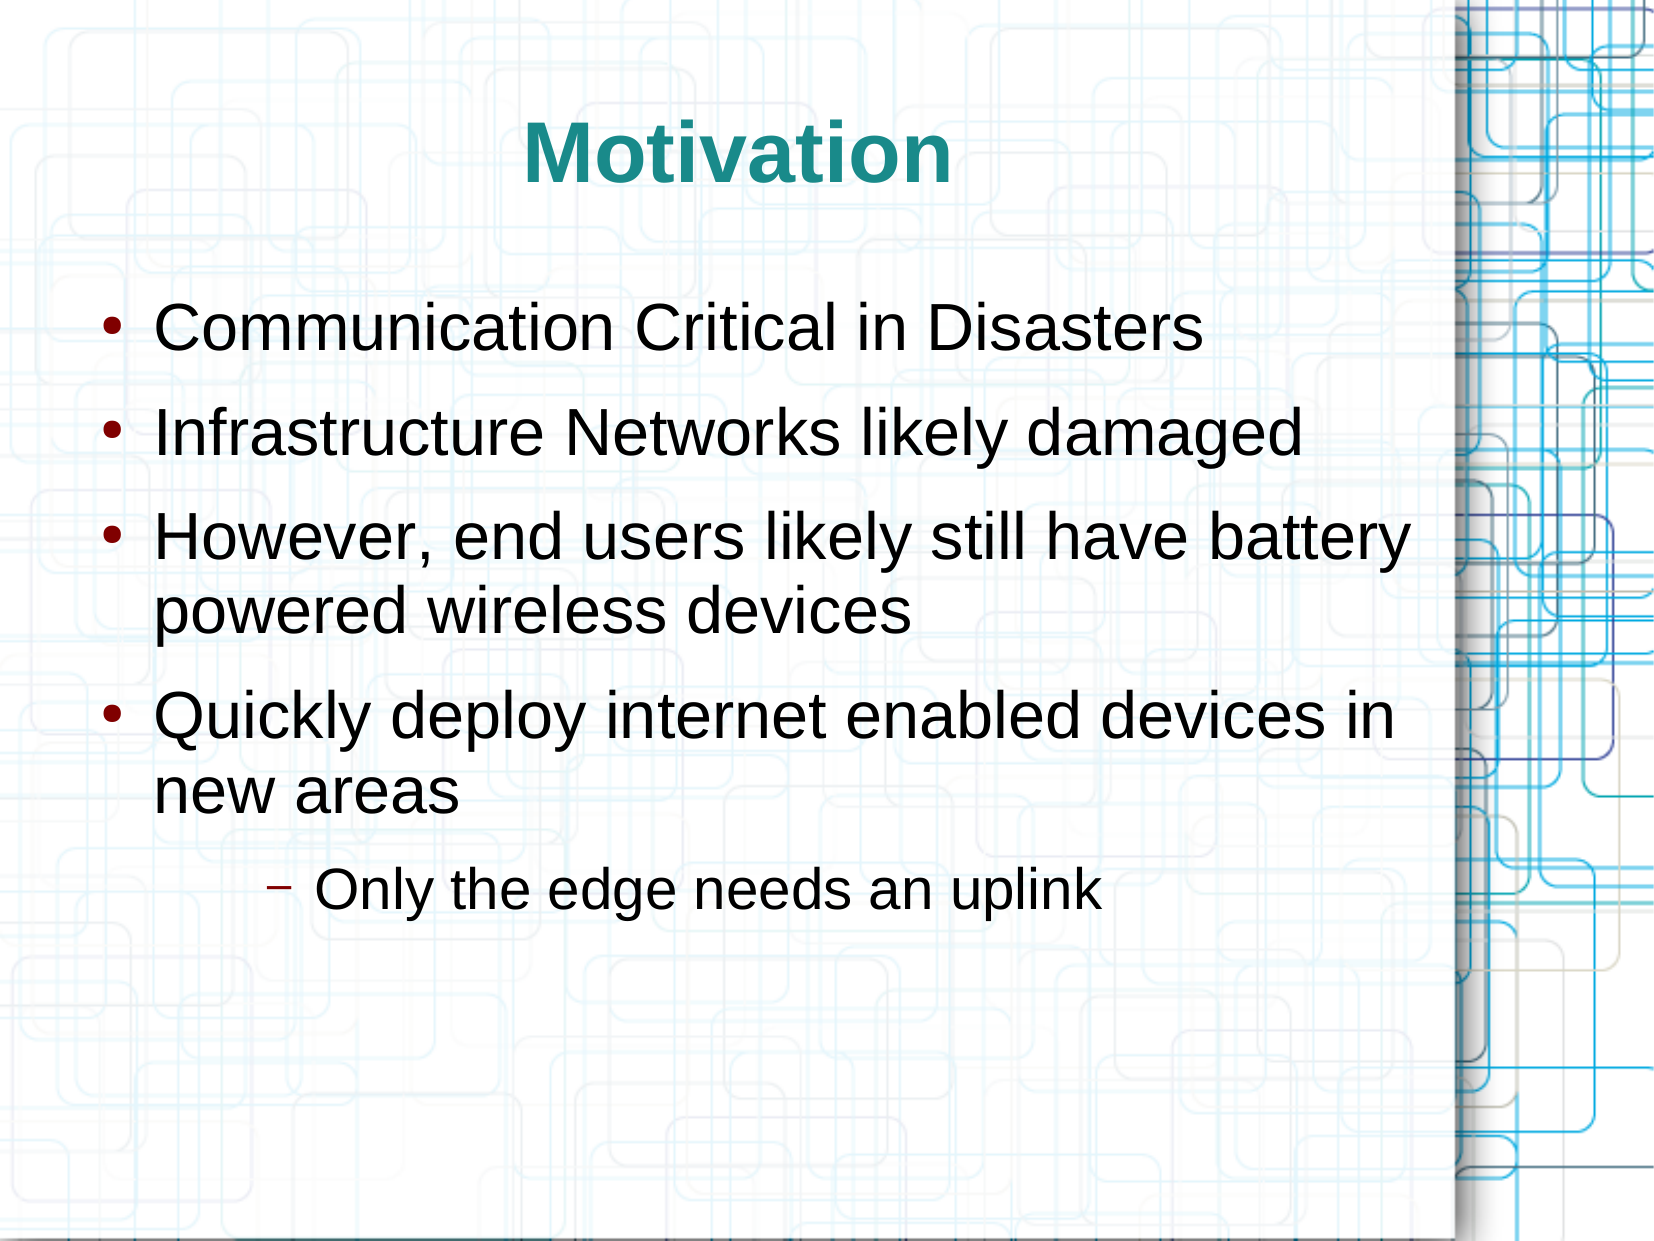

# Motivation
Communication Critical in Disasters
Infrastructure Networks likely damaged
However, end users likely still have battery powered wireless devices
Quickly deploy internet enabled devices in new areas
Only the edge needs an uplink